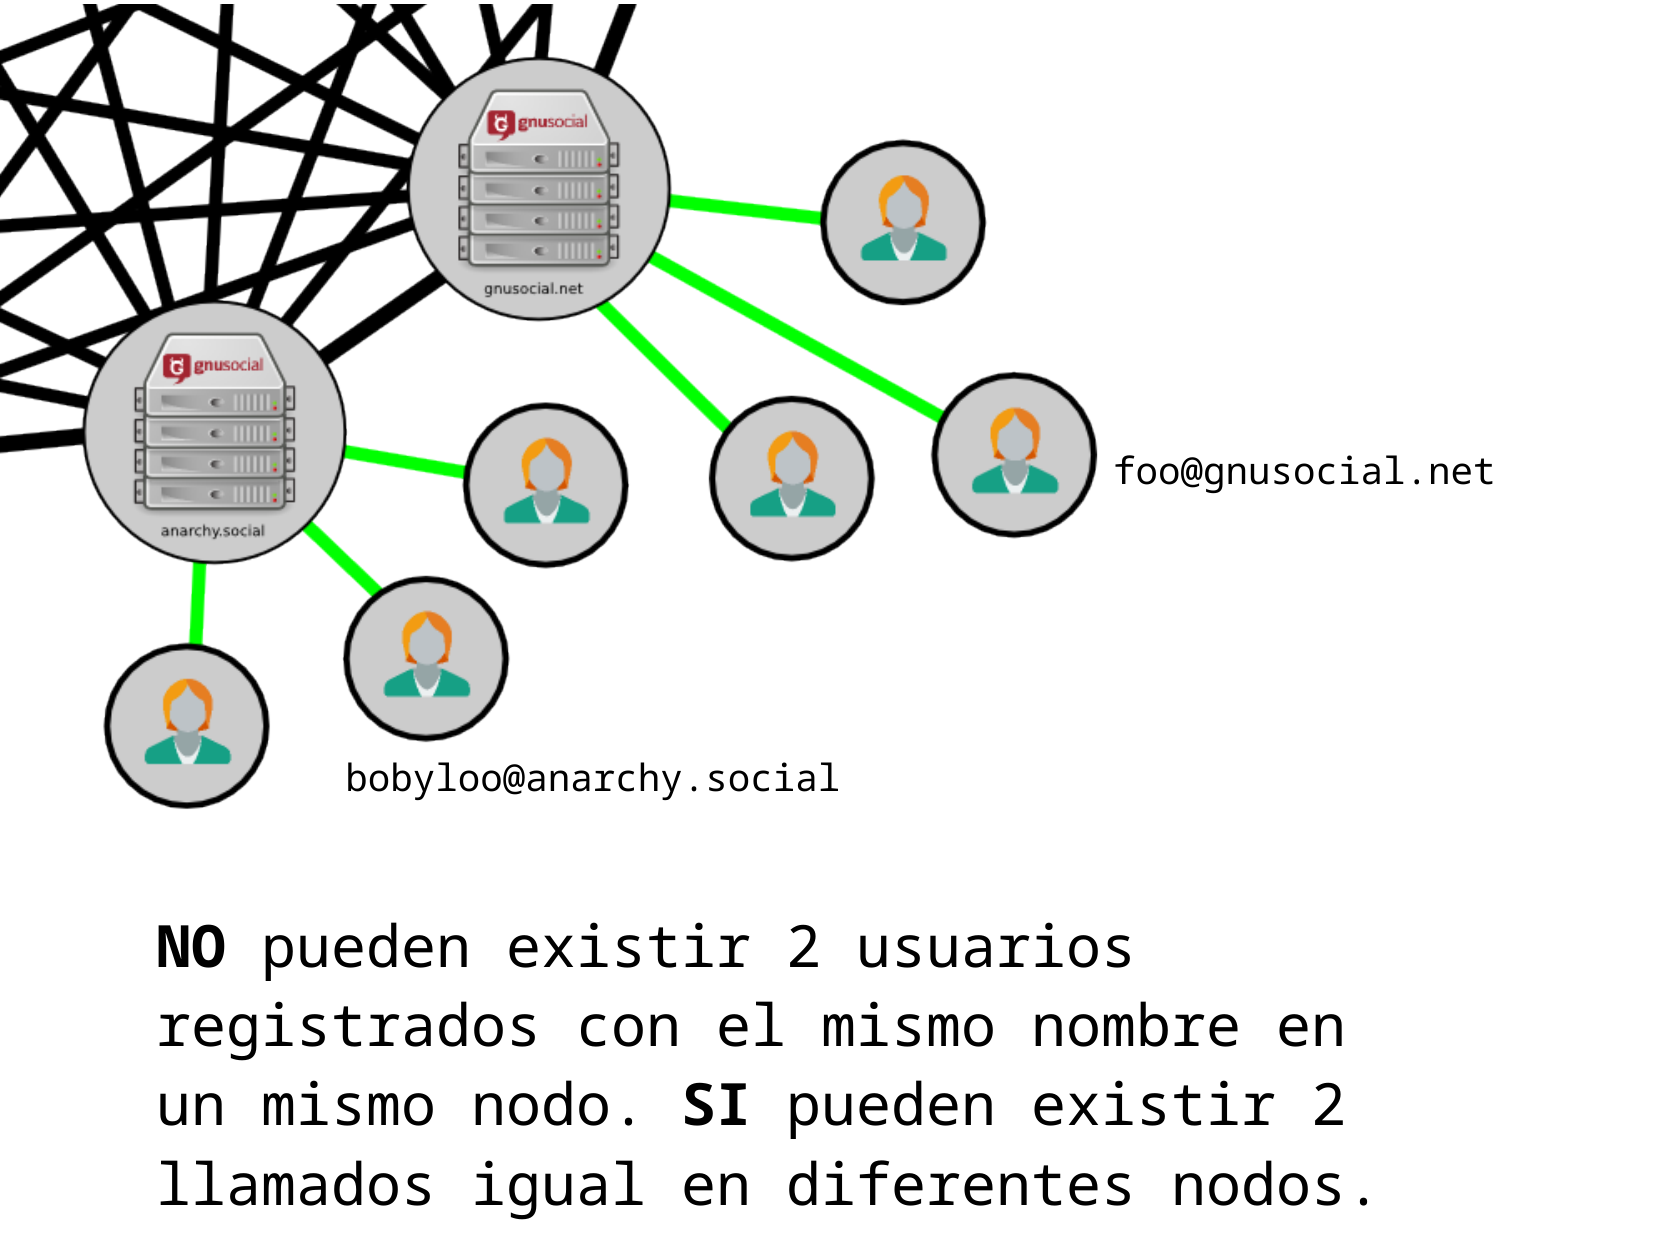

foo@gnusocial.net
bobyloo@anarchy.social
NO pueden existir 2 usuarios registrados con el mismo nombre en un mismo nodo. SI pueden existir 2 llamados igual en diferentes nodos.